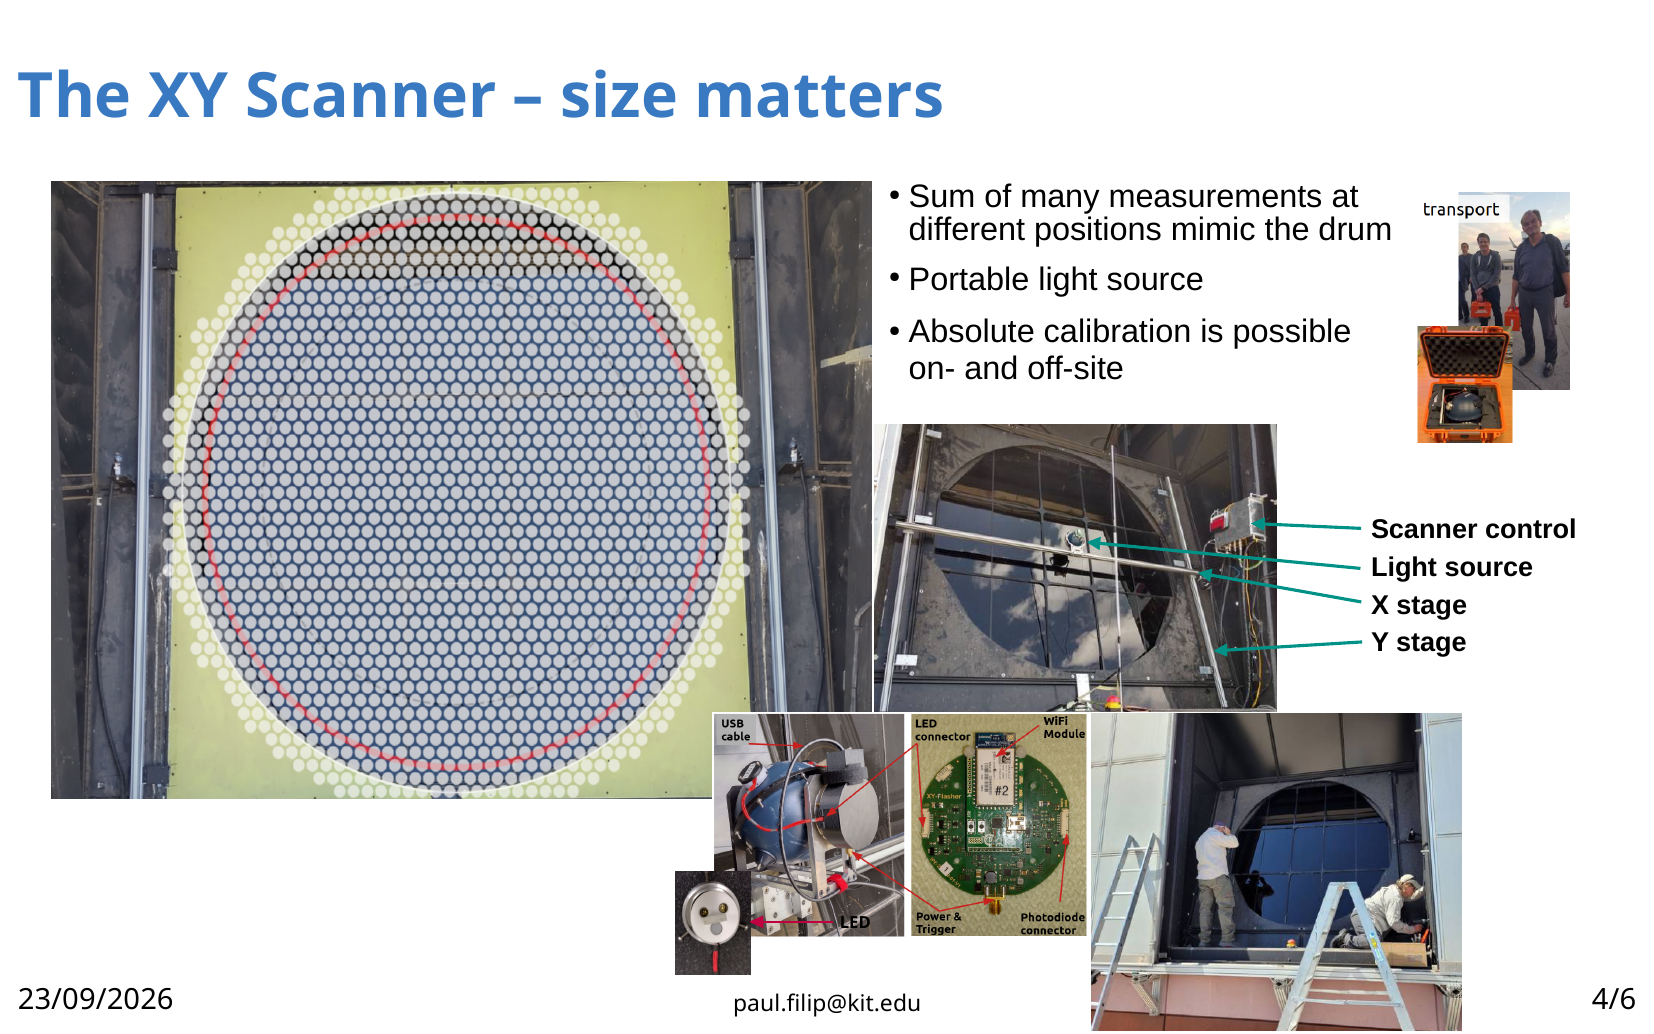

# The XY Scanner – size matters
Sum of many measurements at different positions mimic the drum
Portable light source
Absolute calibration is possible on- and off-site
Scanner control
Light source
X stage
Y stage
LED
paul.filip@kit.edu
4